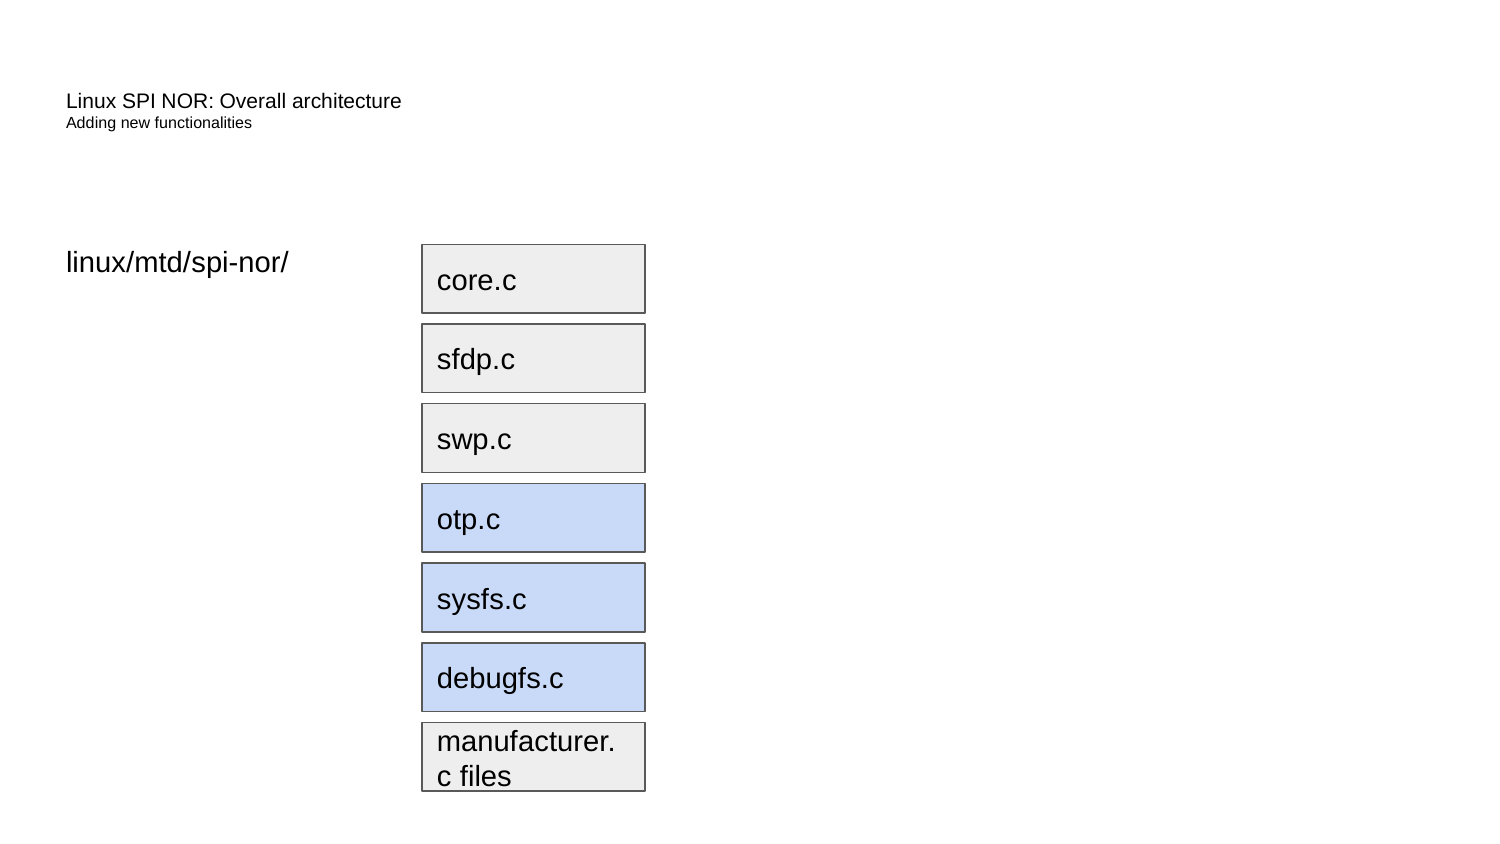

# Linux SPI NOR: Overall architecture Adding new functionalities
linux/mtd/spi-nor/
core.c
sfdp.c
swp.c
otp.c
sysfs.c
debugfs.c
manufacturer.c files